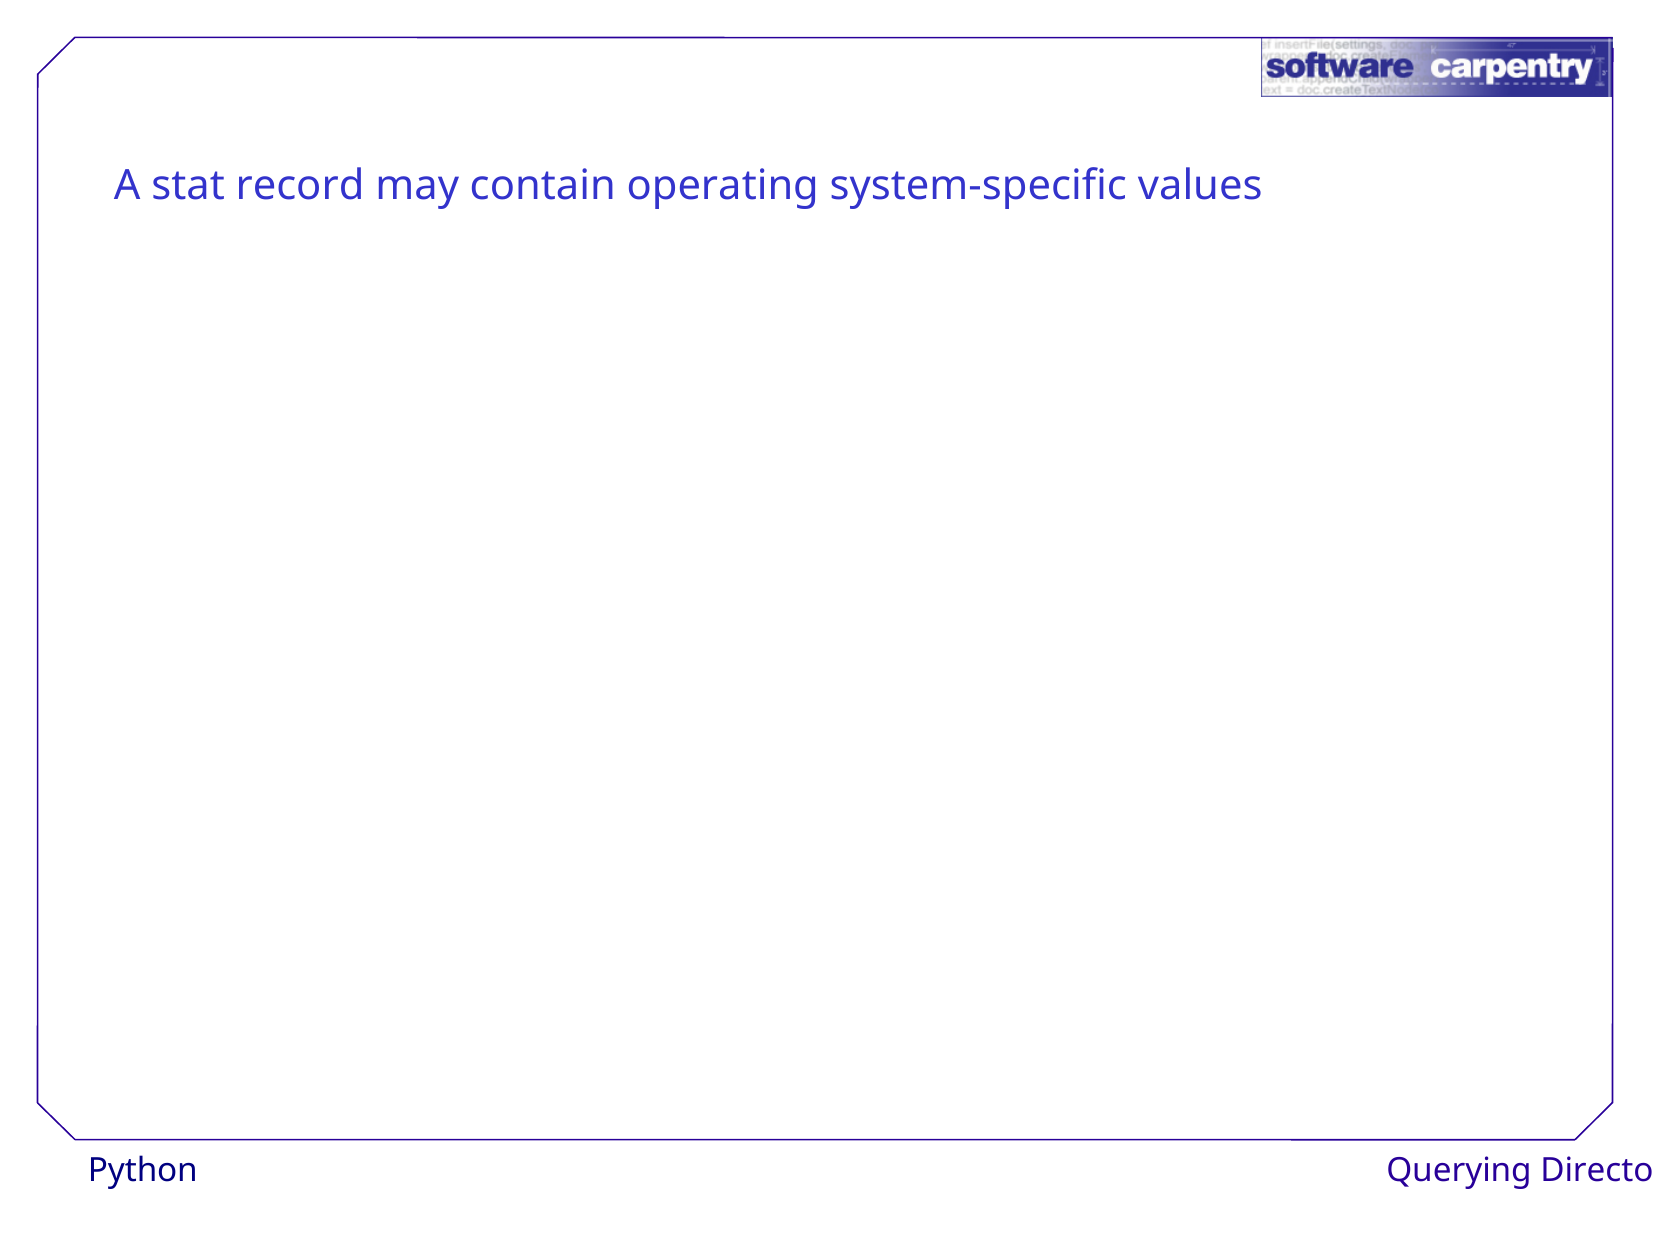

A stat record may contain operating system-specific values